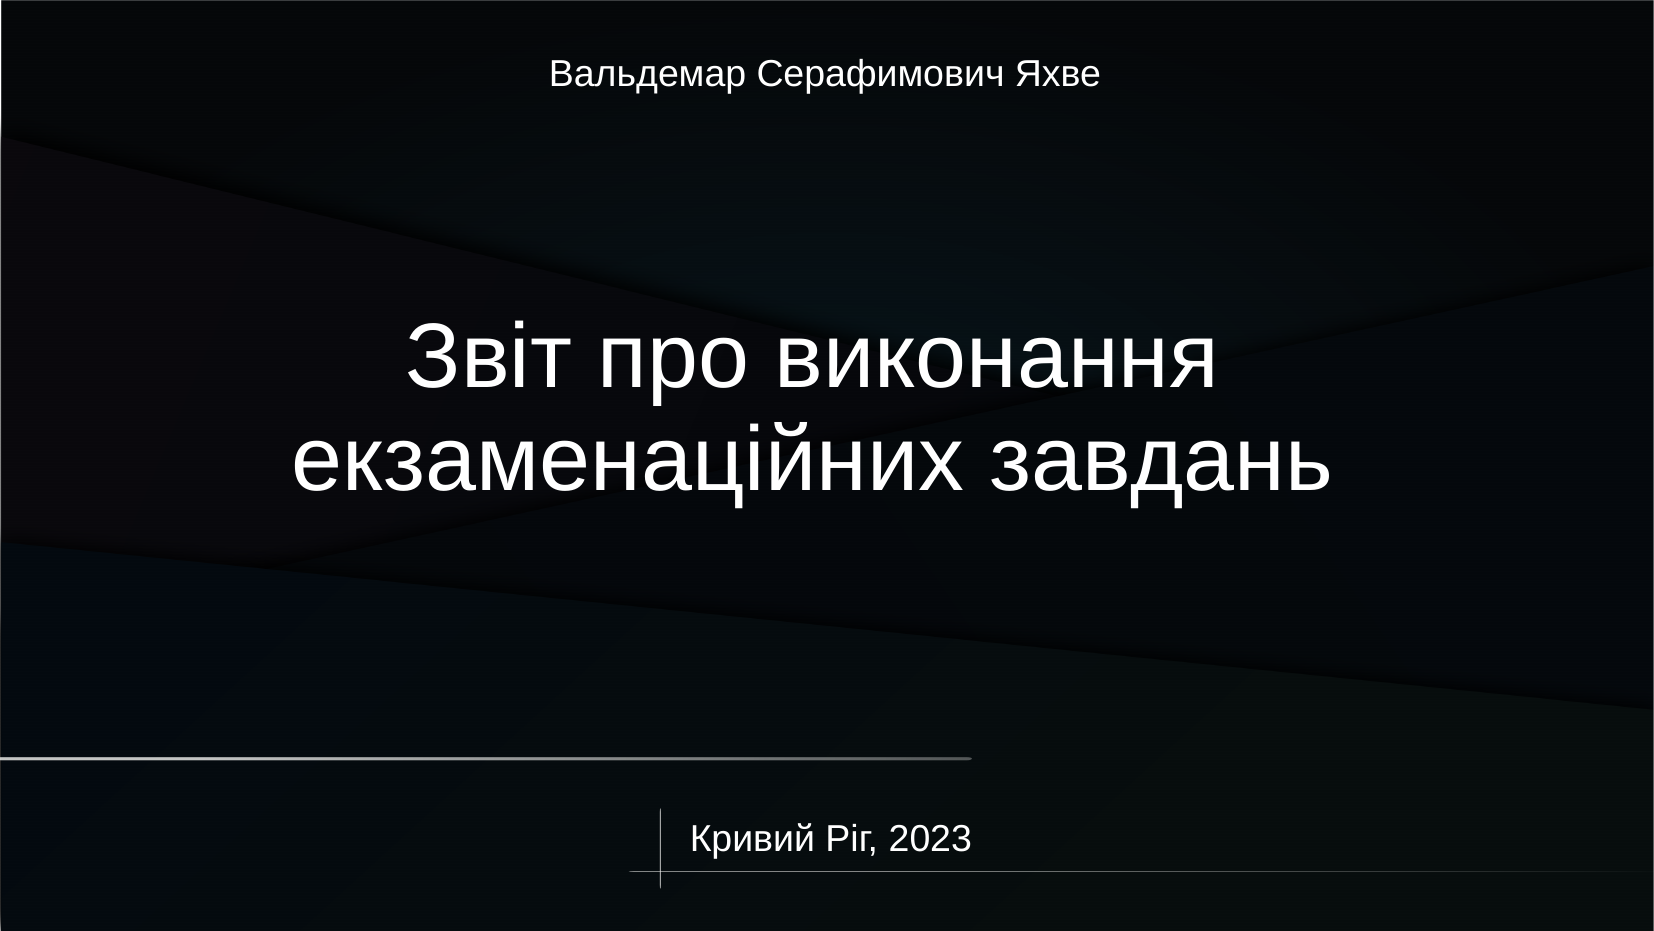

Вальдемар Серафимович Яхве
# Звіт про виконання екзаменаційних завдань
Кривий Ріг, 2023